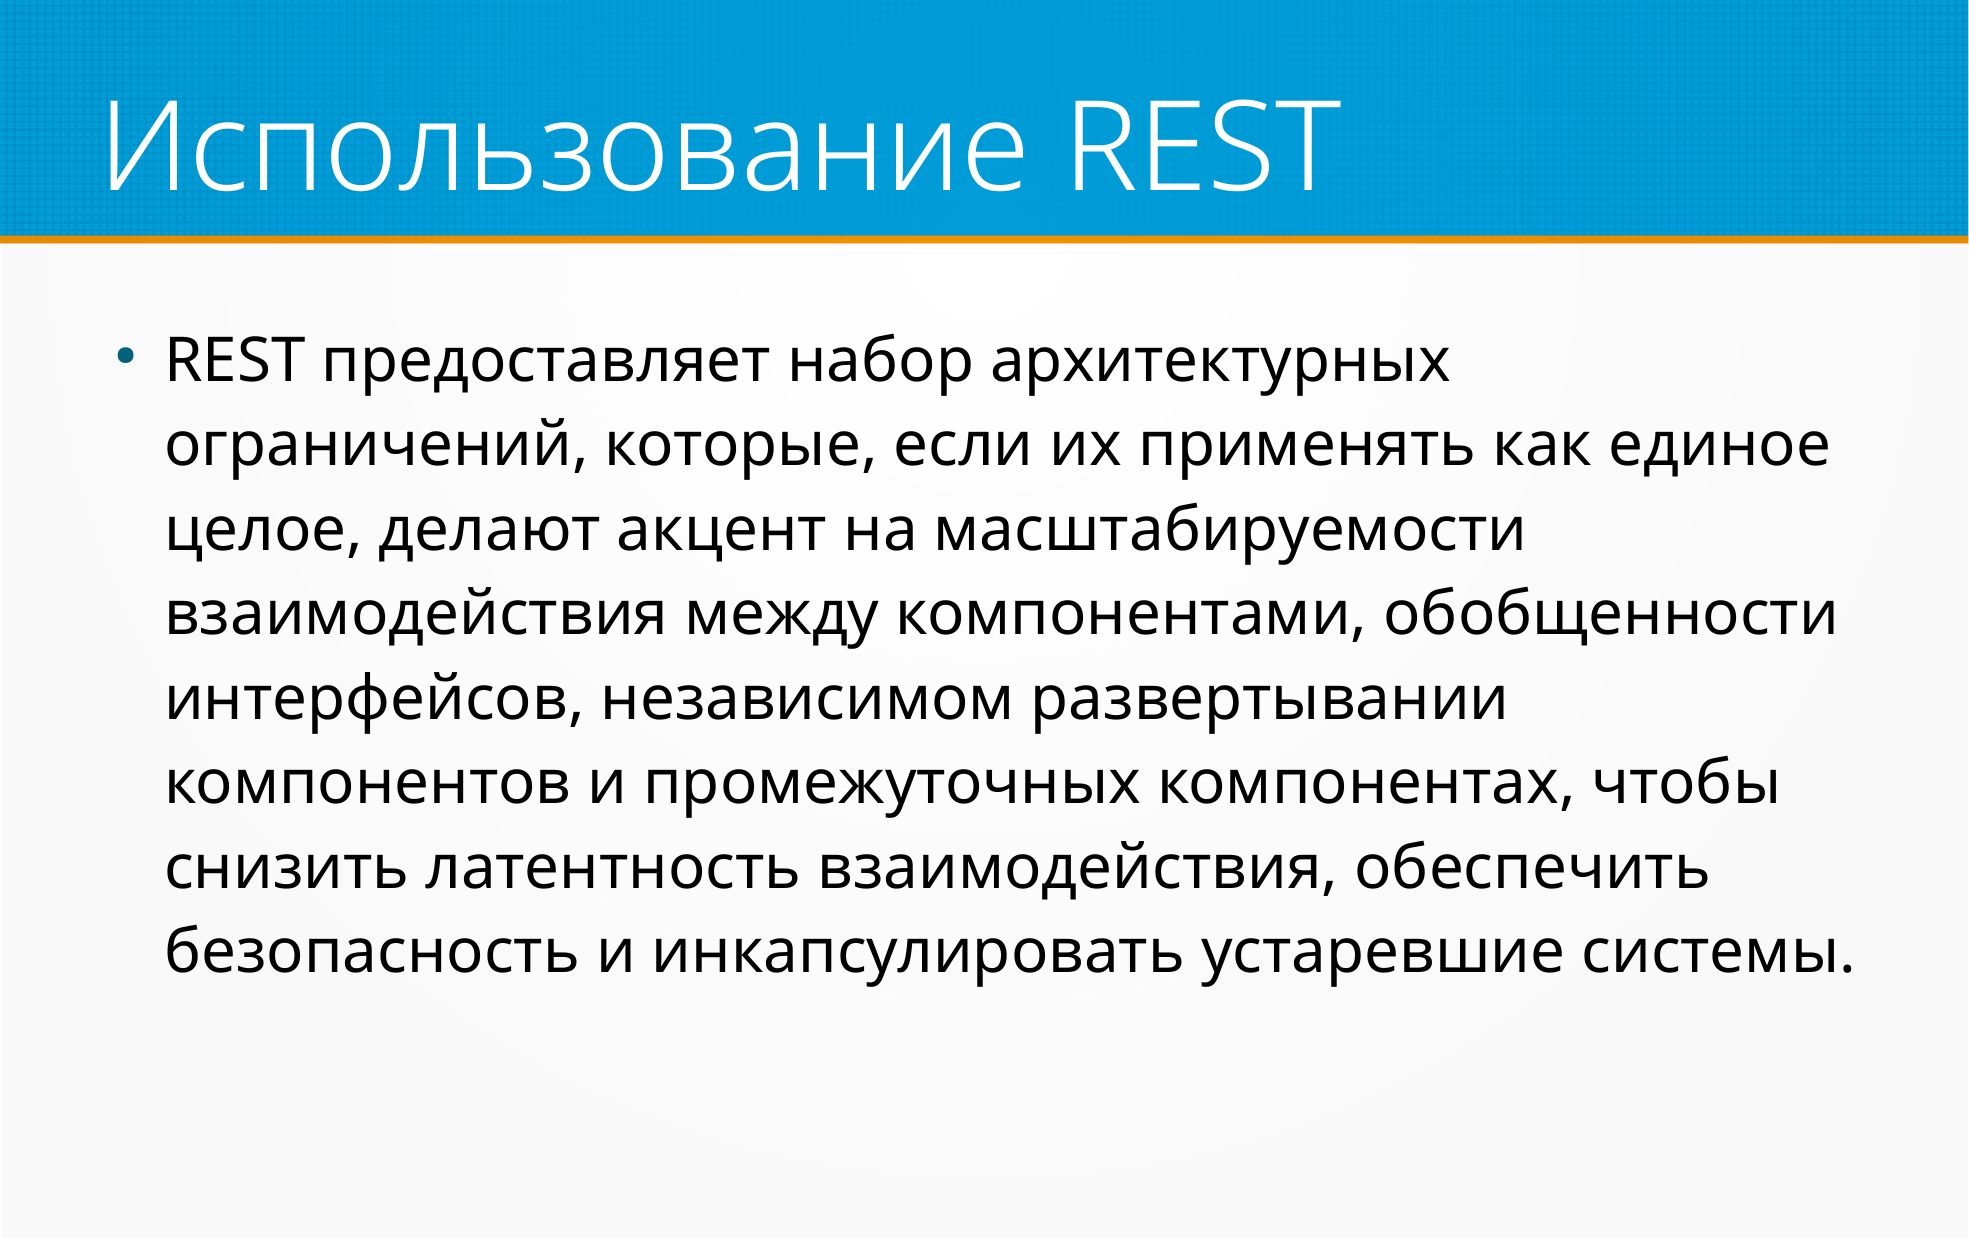

# Использование REST
REST предоставляет набор архитектурных ограничений, которые, если их применять как единое целое, делают акцент на масштабируемости взаимодействия между компонентами, обобщенности интерфейсов, независимом развертывании компонентов и промежуточных компонентах, чтобы снизить латентность взаимодействия, обеспечить безопасность и инкапсулировать устаревшие системы.